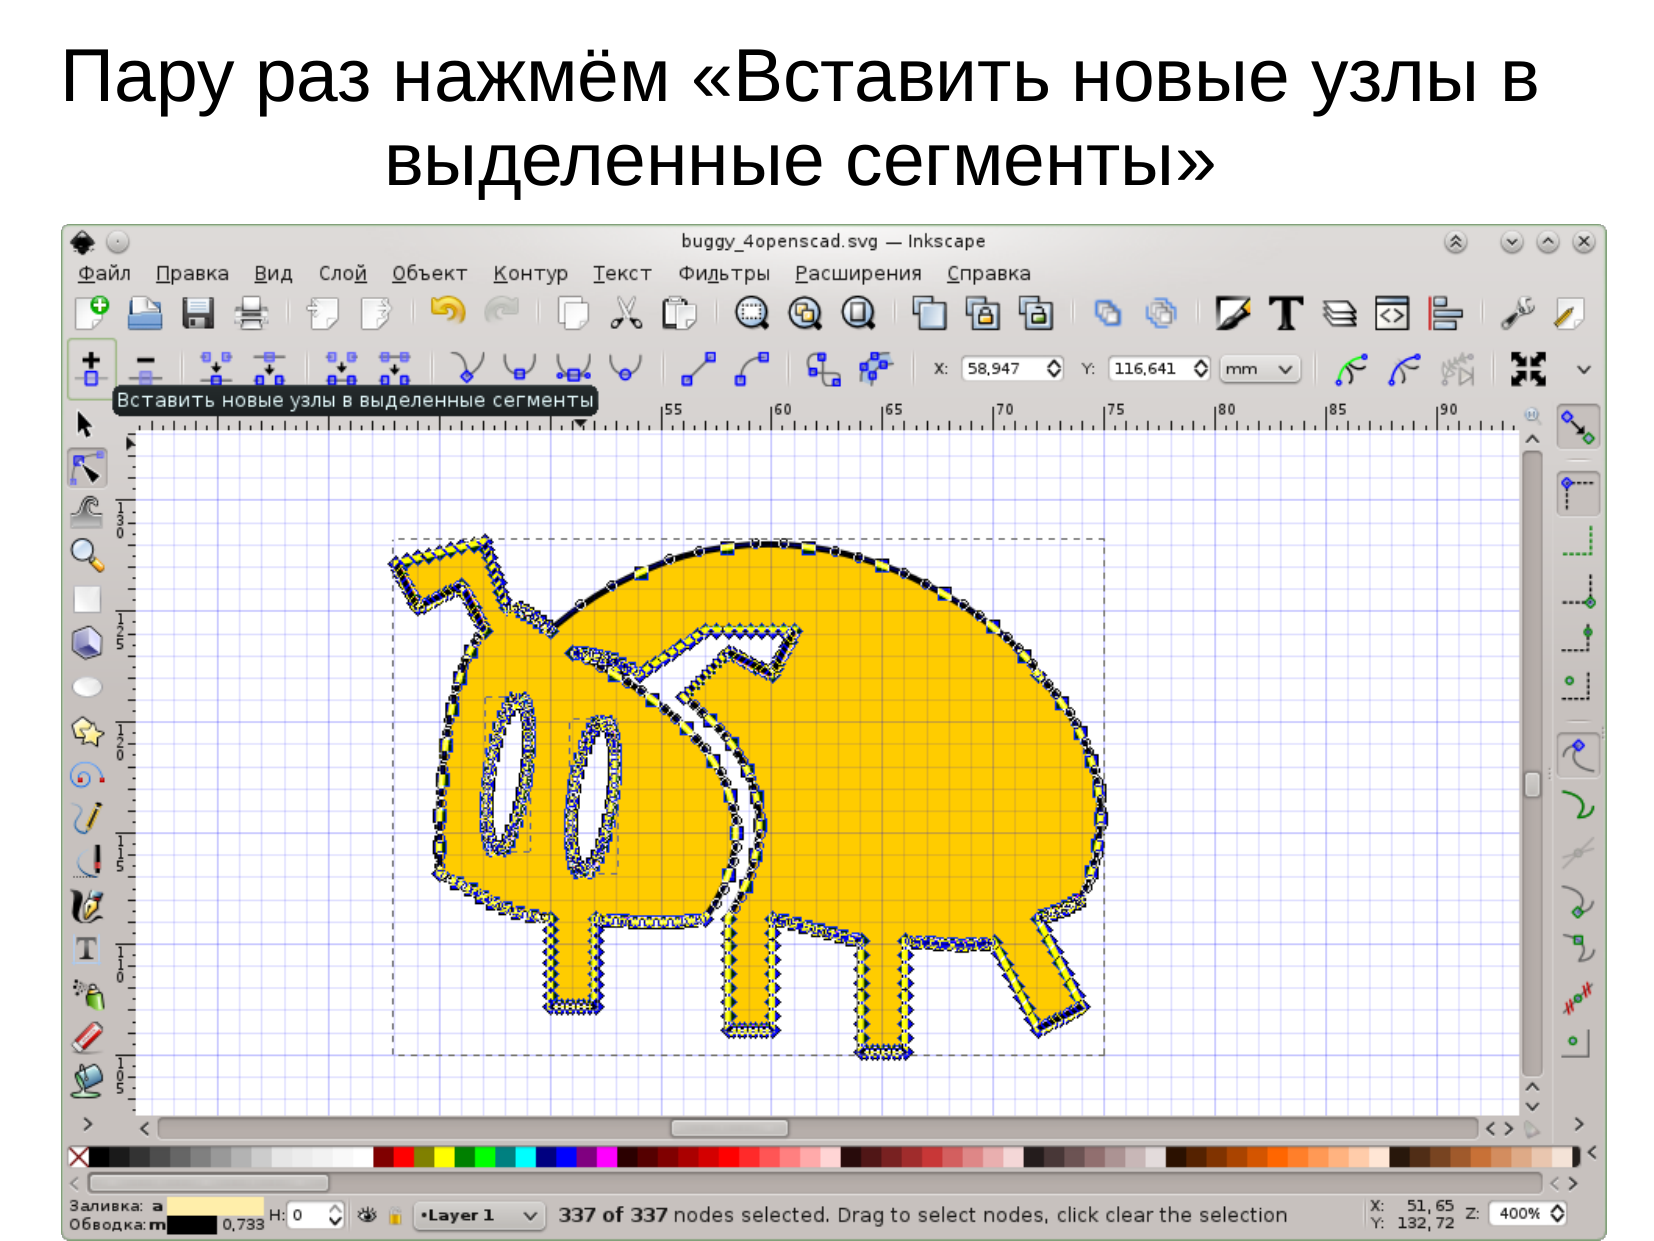

# Пару раз нажмём «Вставить новые узлы в выделенные сегменты»